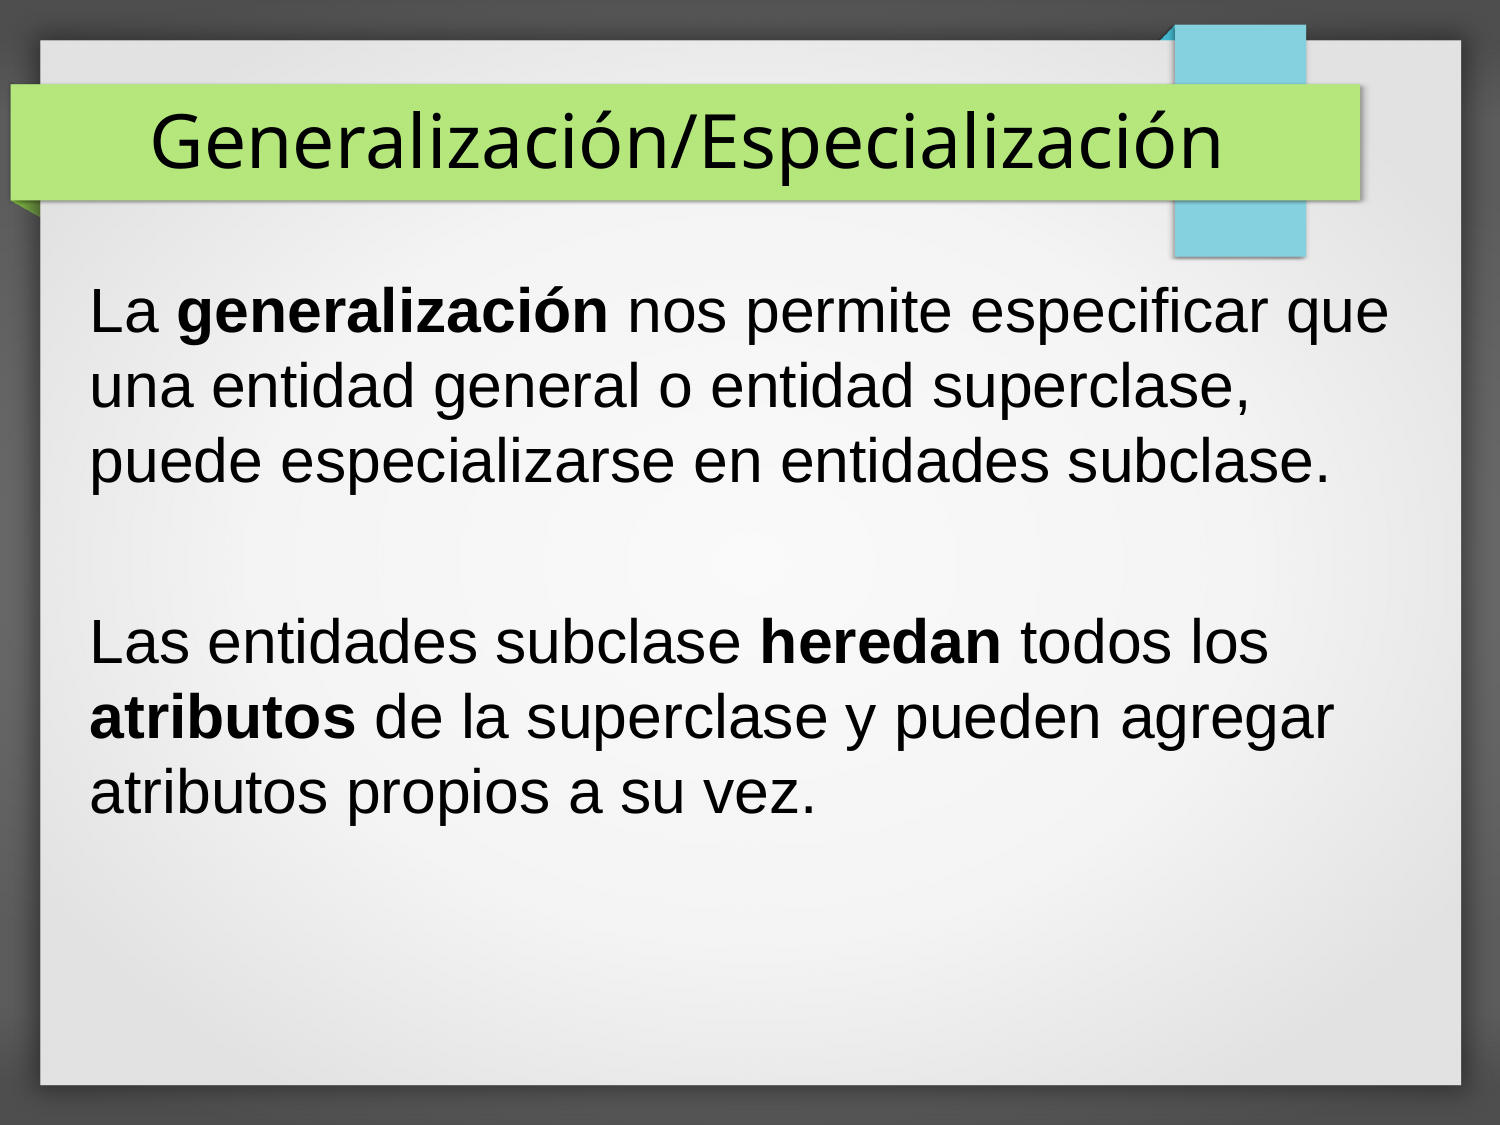

Generalización/Especialización
La generalización nos permite especificar que una entidad general o entidad superclase, puede especializarse en entidades subclase.
Las entidades subclase heredan todos los atributos de la superclase y pueden agregar atributos propios a su vez.